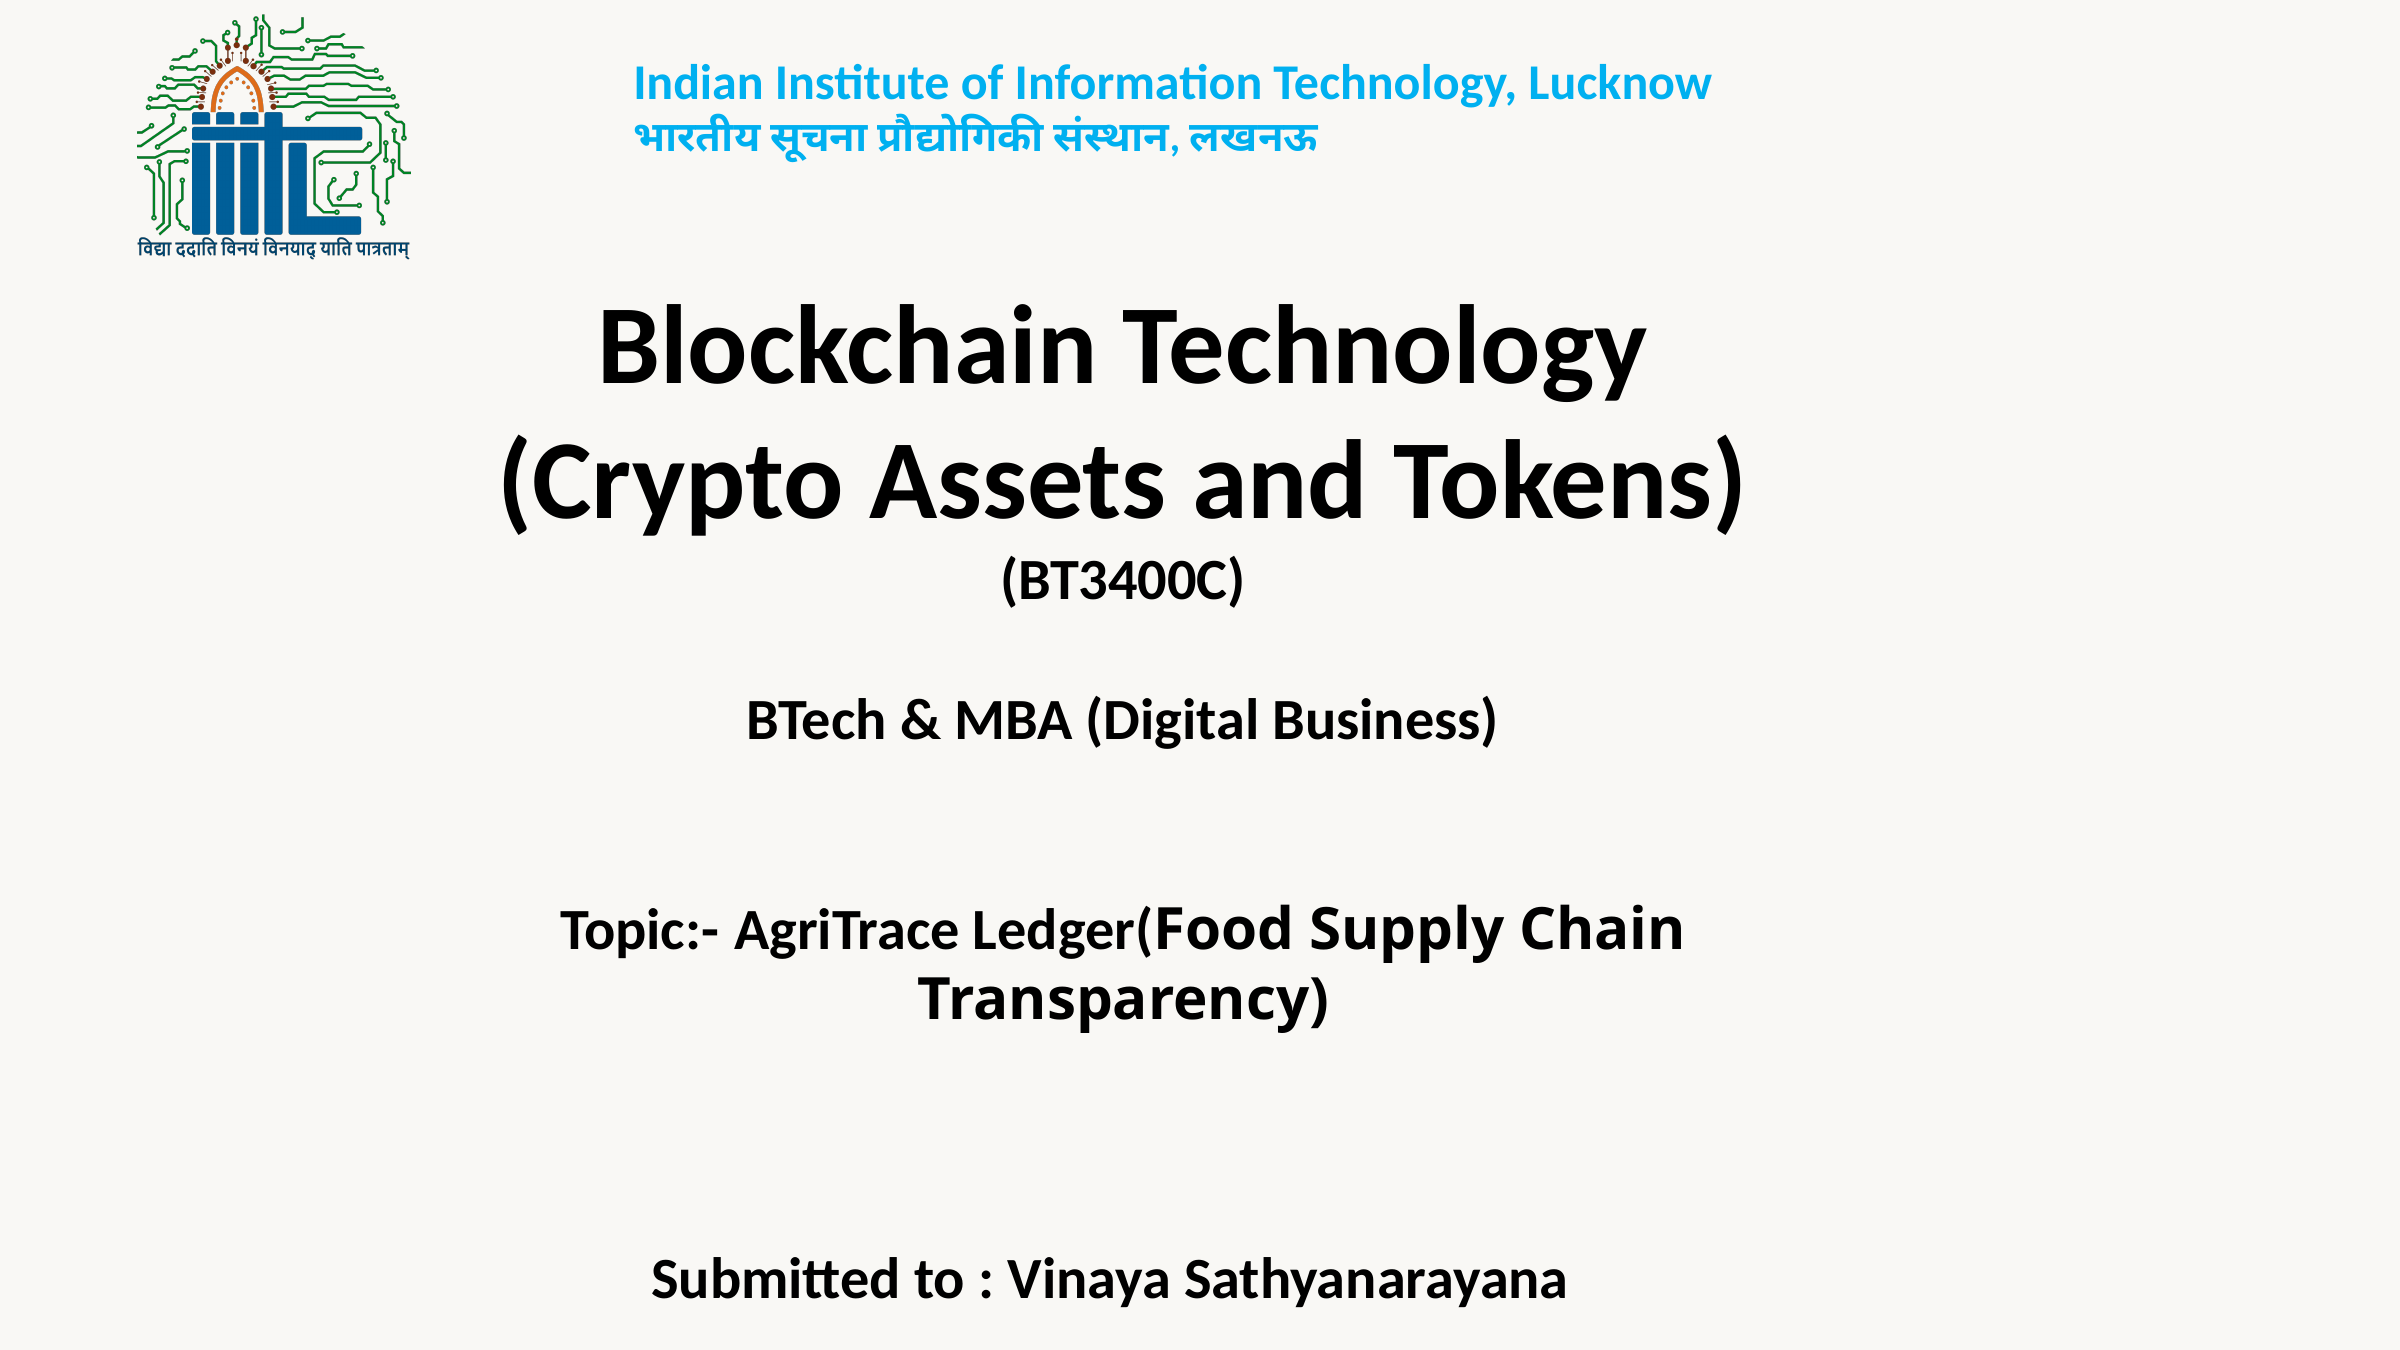

Indian Institute of Information Technology, Lucknow
भारतीय सूचना प्रौद्योगिकी संस्थान, लखनऊ
Blockchain Technology (Crypto Assets and Tokens)
(BT3400C)
BTech & MBA (Digital Business)
Topic:- AgriTrace Ledger(Food Supply Chain Transparency)
Submitted to : Vinaya Sathyanarayana